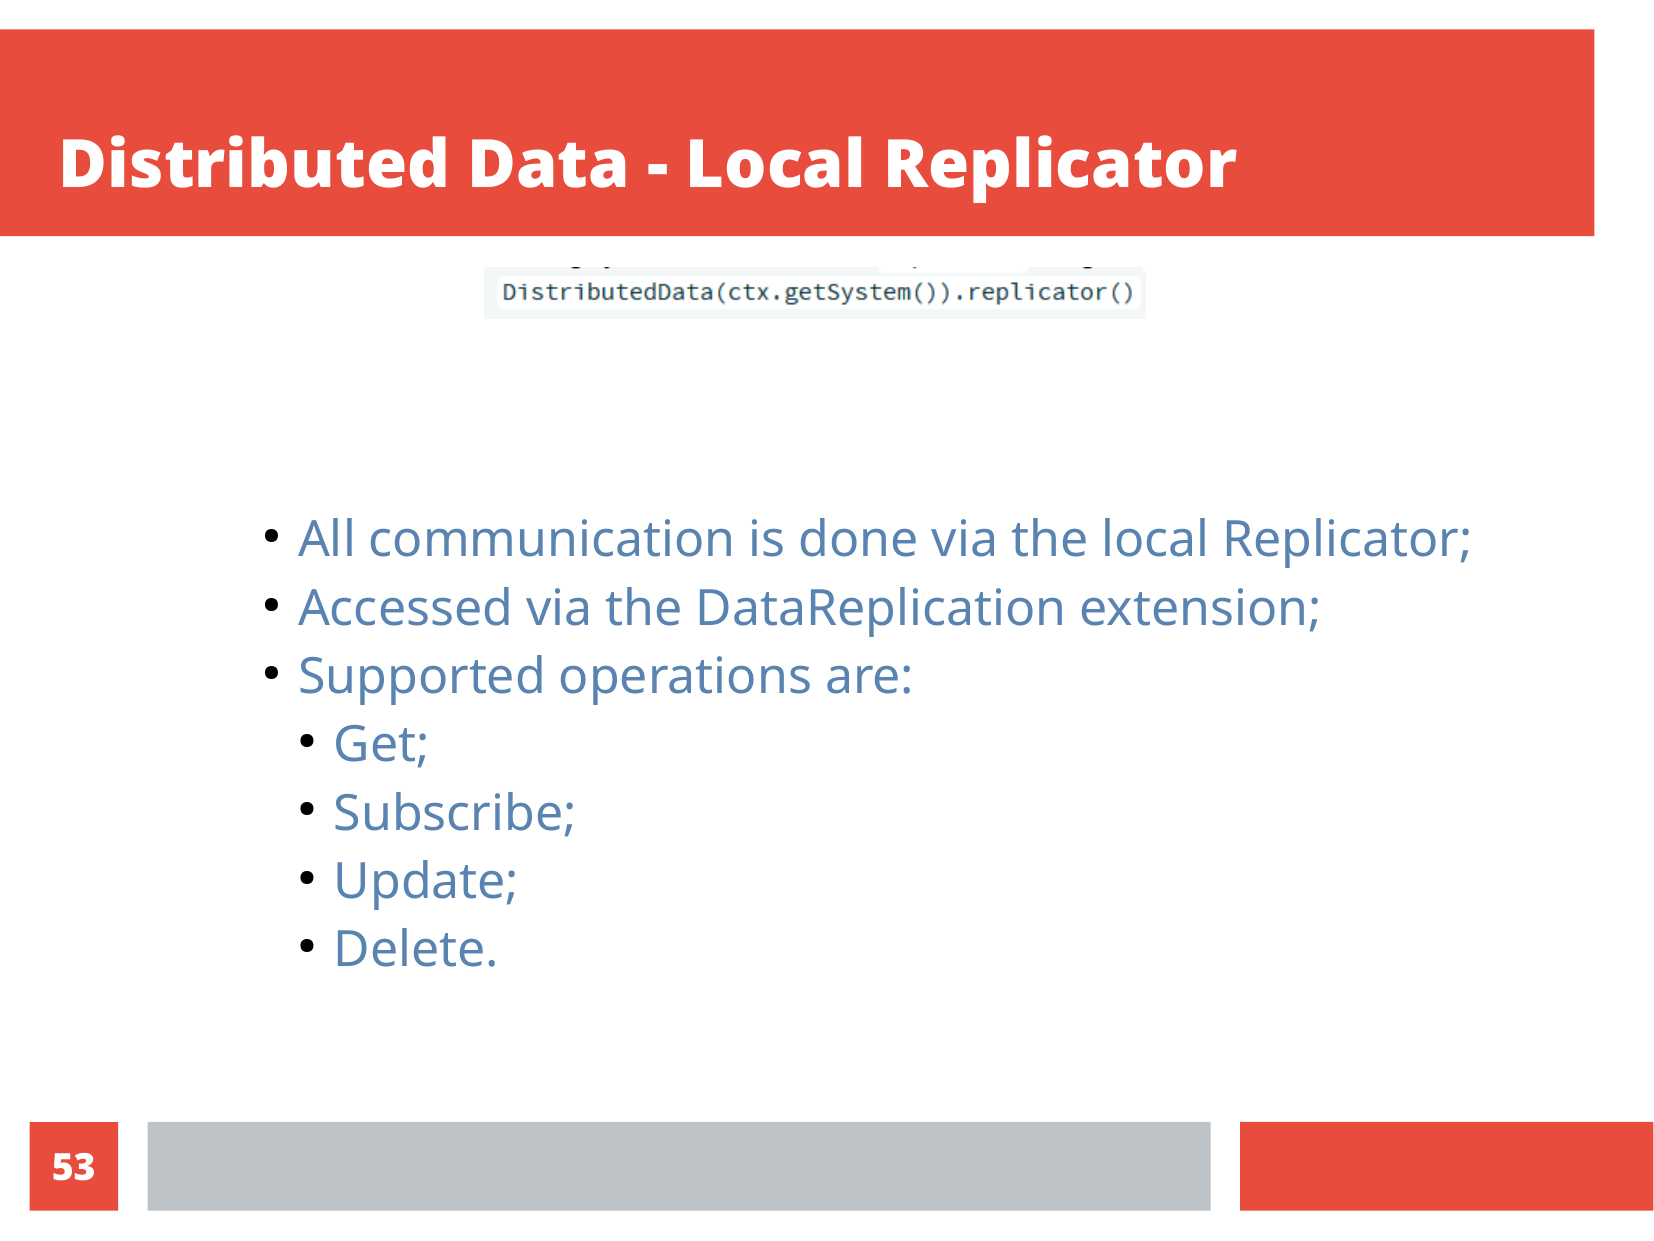

# Distributed Data - Local Replicator
All communication is done via the local Replicator;
Accessed via the DataReplication extension;
Supported operations are:
Get;
Subscribe;
Update;
Delete.
53